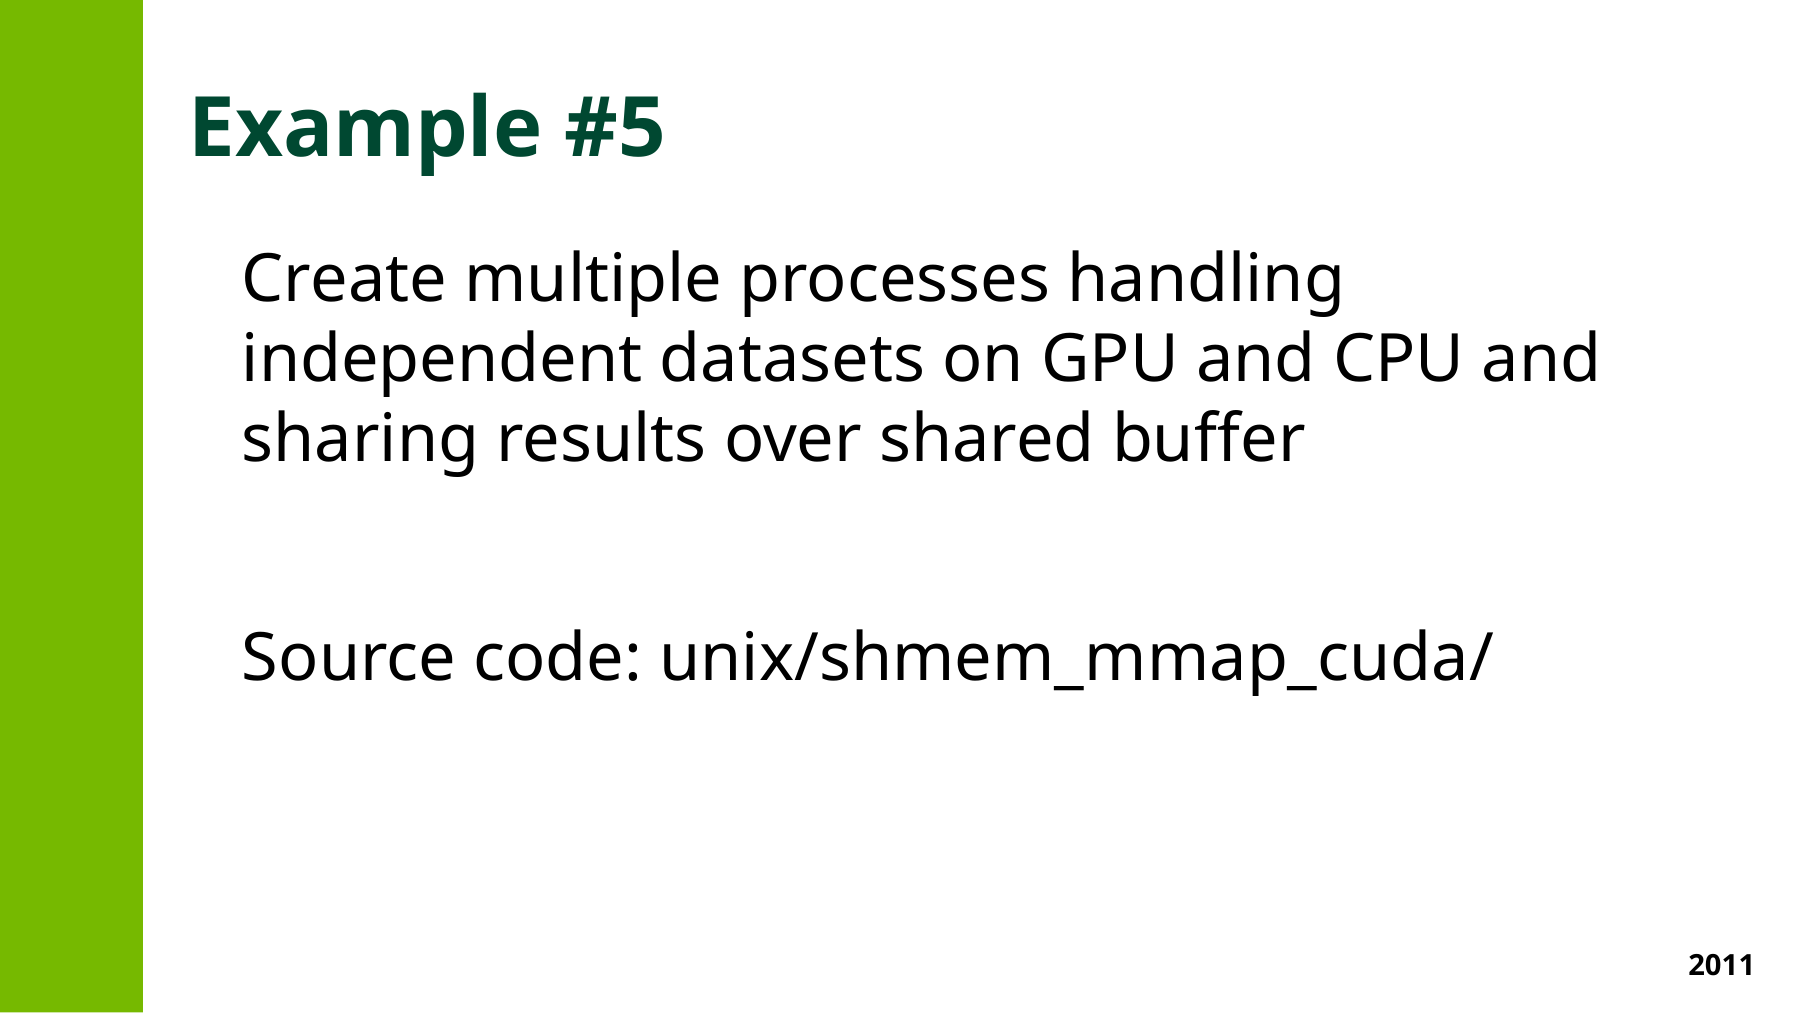

Example #5
# Create multiple processes handling independent datasets on GPU and CPU and sharing results over shared buffer
Source code: unix/shmem_mmap_cuda/